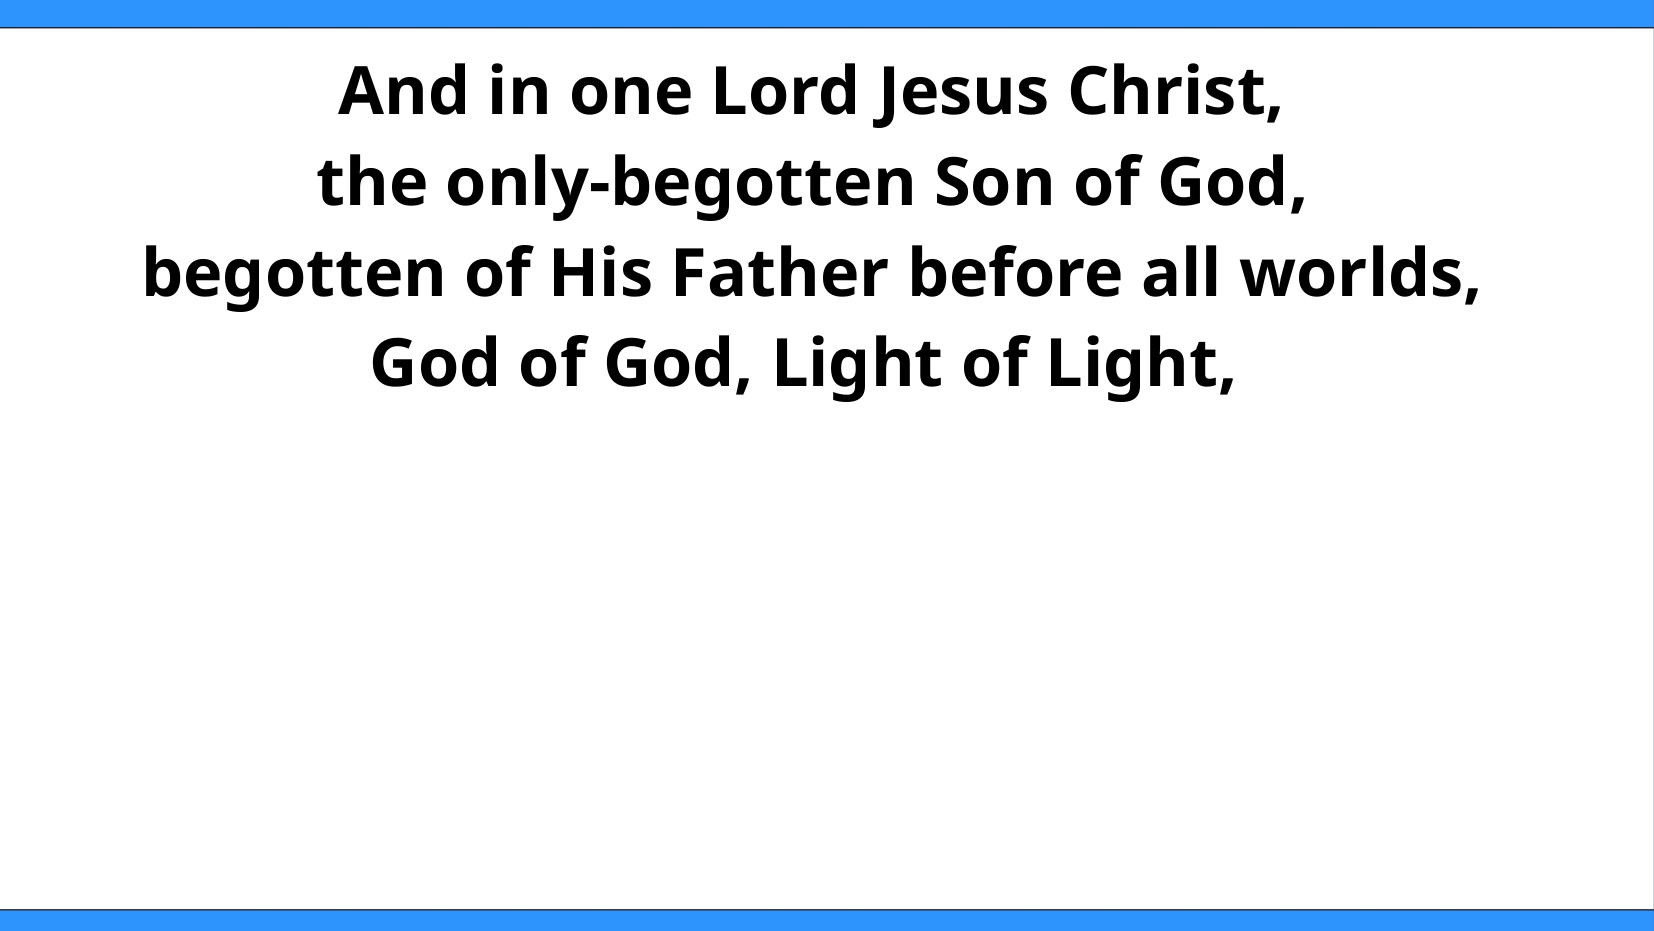

And in one Lord Jesus Christ,
the only-begotten Son of God,
begotten of His Father before all worlds,
God of God, Light of Light,